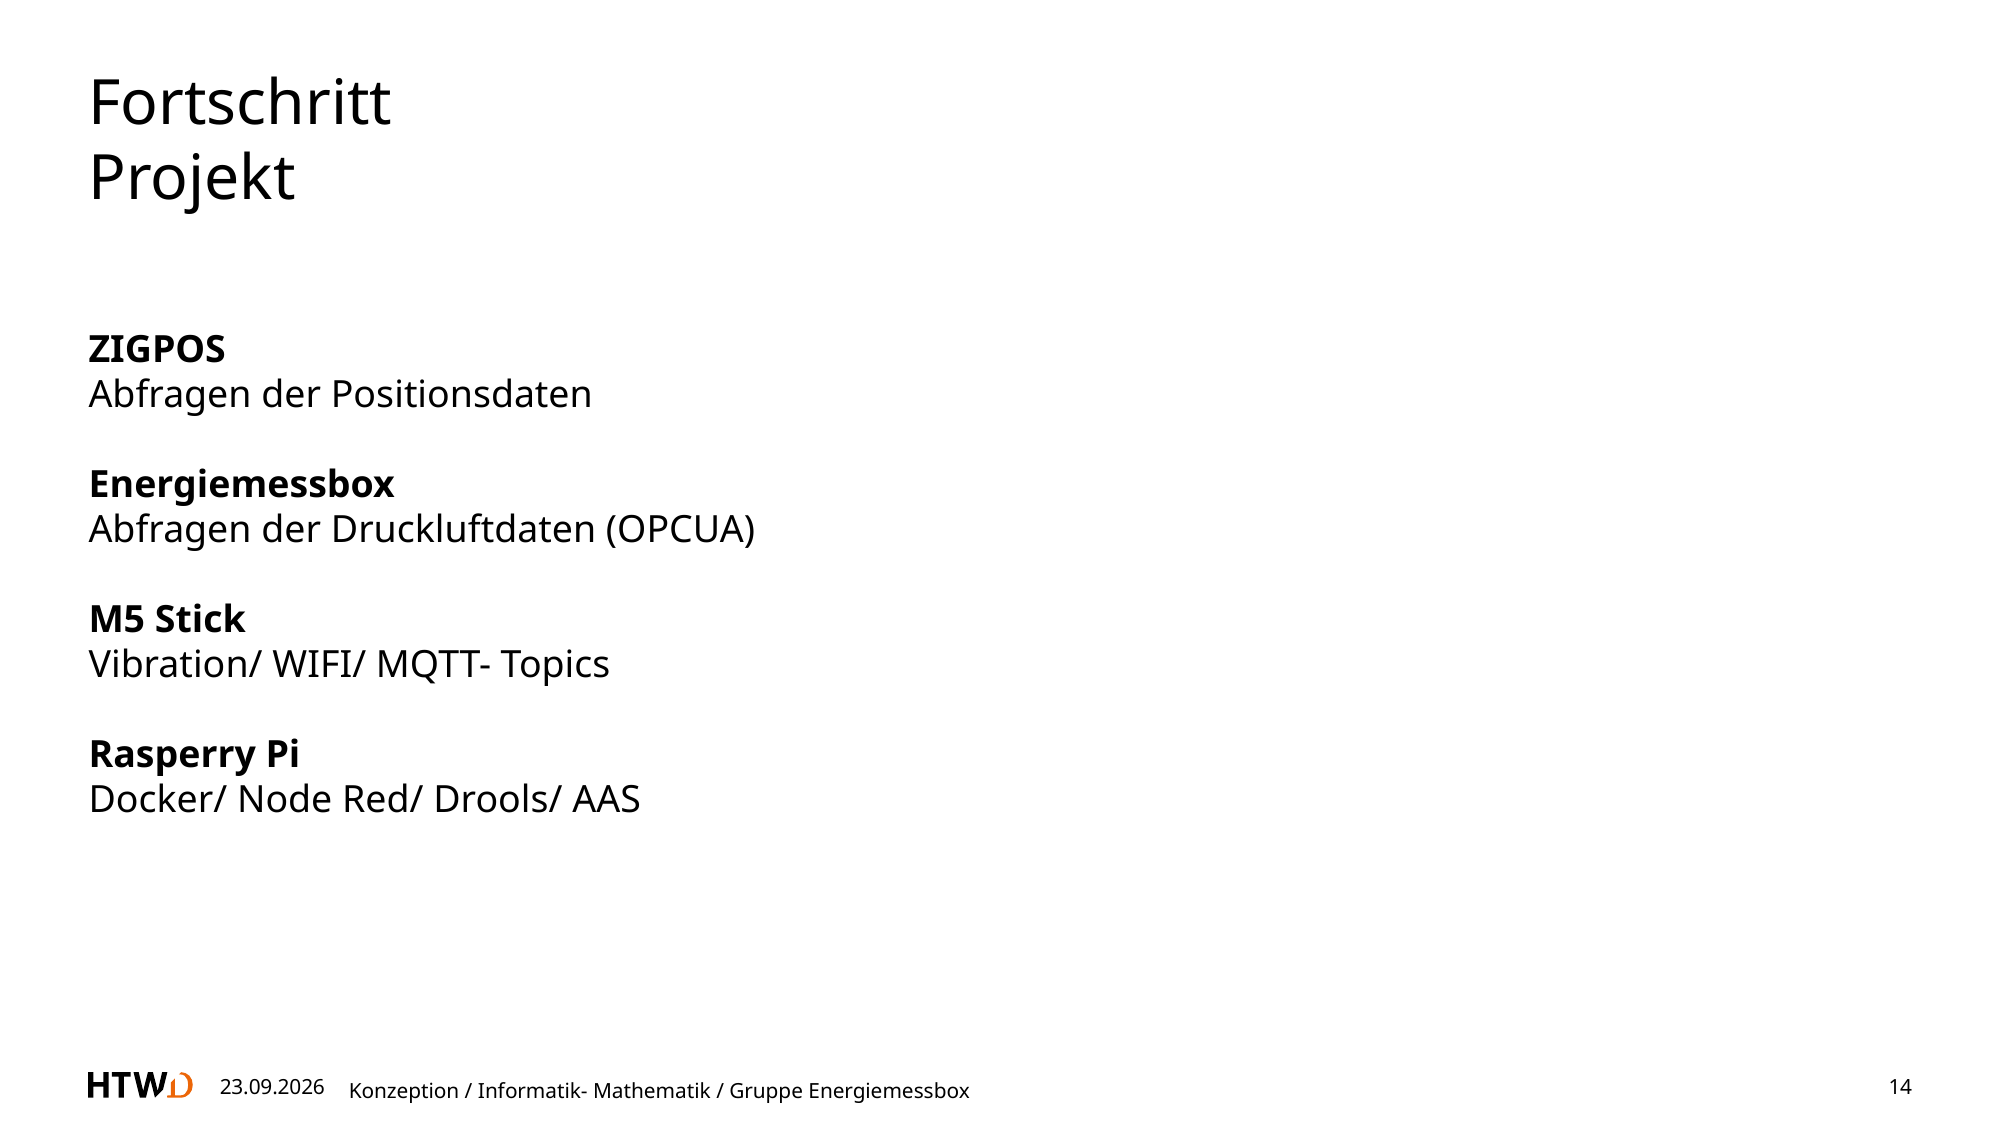

# Fortschritt Projekt
ZIGPOS
Abfragen der Positionsdaten
Energiemessbox
Abfragen der Druckluftdaten (OPCUA)
M5 Stick
Vibration/ WIFI/ MQTT- Topics
Rasperry Pi
Docker/ Node Red/ Drools/ AAS
14
Konzeption / Informatik- Mathematik / Gruppe Energiemessbox